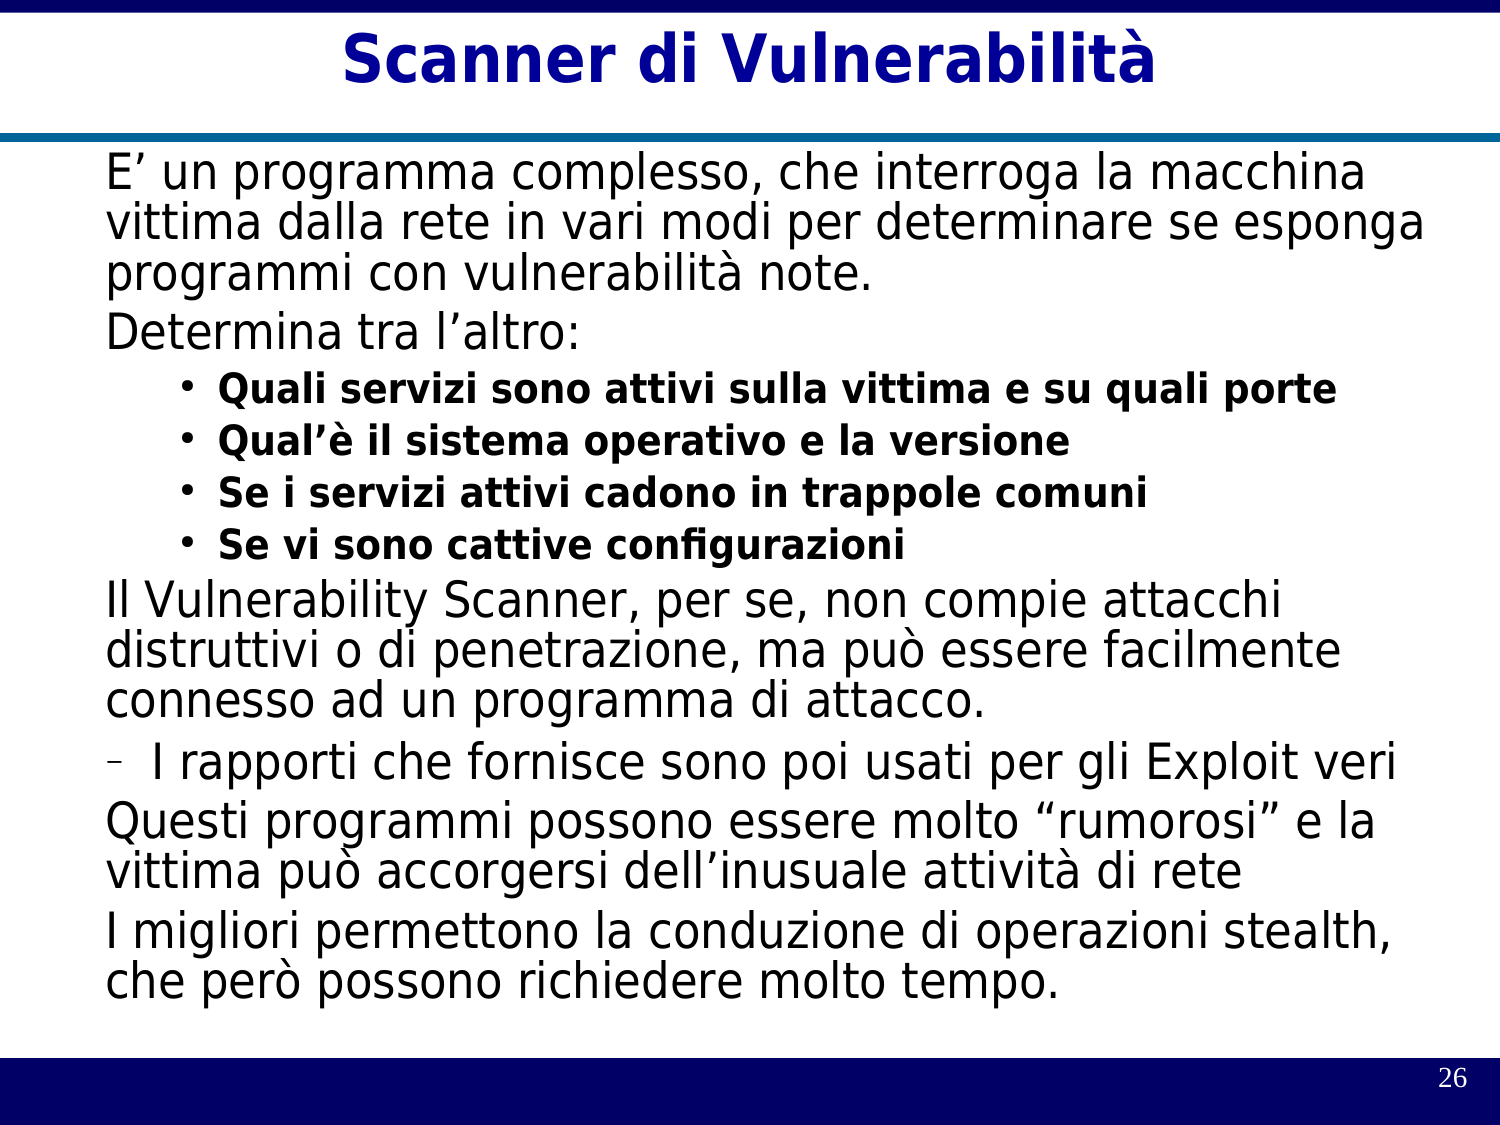

# Scanner di Vulnerabilità
E’ un programma complesso, che interroga la macchina vittima dalla rete in vari modi per determinare se esponga programmi con vulnerabilità note.
Determina tra l’altro:
Quali servizi sono attivi sulla vittima e su quali porte
Qual’è il sistema operativo e la versione
Se i servizi attivi cadono in trappole comuni
Se vi sono cattive configurazioni
Il Vulnerability Scanner, per se, non compie attacchi distruttivi o di penetrazione, ma può essere facilmente connesso ad un programma di attacco.
I rapporti che fornisce sono poi usati per gli Exploit veri
Questi programmi possono essere molto “rumorosi” e la vittima può accorgersi dell’inusuale attività di rete
I migliori permettono la conduzione di operazioni stealth, che però possono richiedere molto tempo.